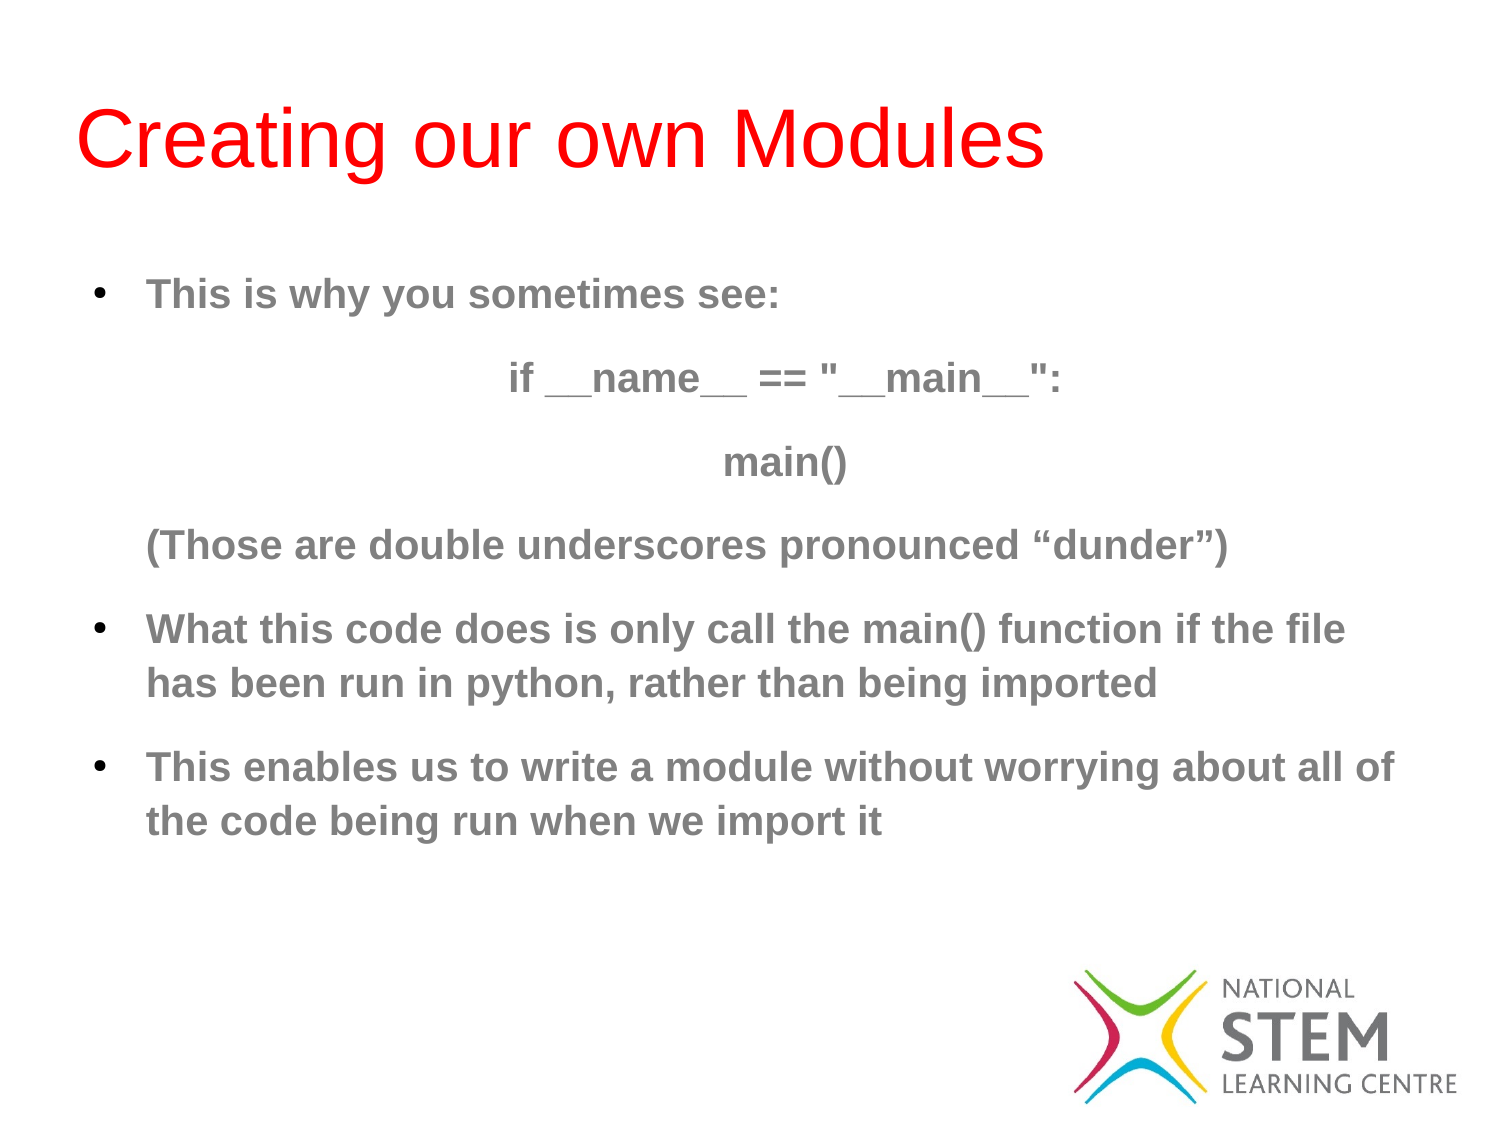

# Creating our own Modules
This is why you sometimes see:
if __name__ == "__main__":
main()
(Those are double underscores pronounced “dunder”)
What this code does is only call the main() function if the file has been run in python, rather than being imported
This enables us to write a module without worrying about all of the code being run when we import it